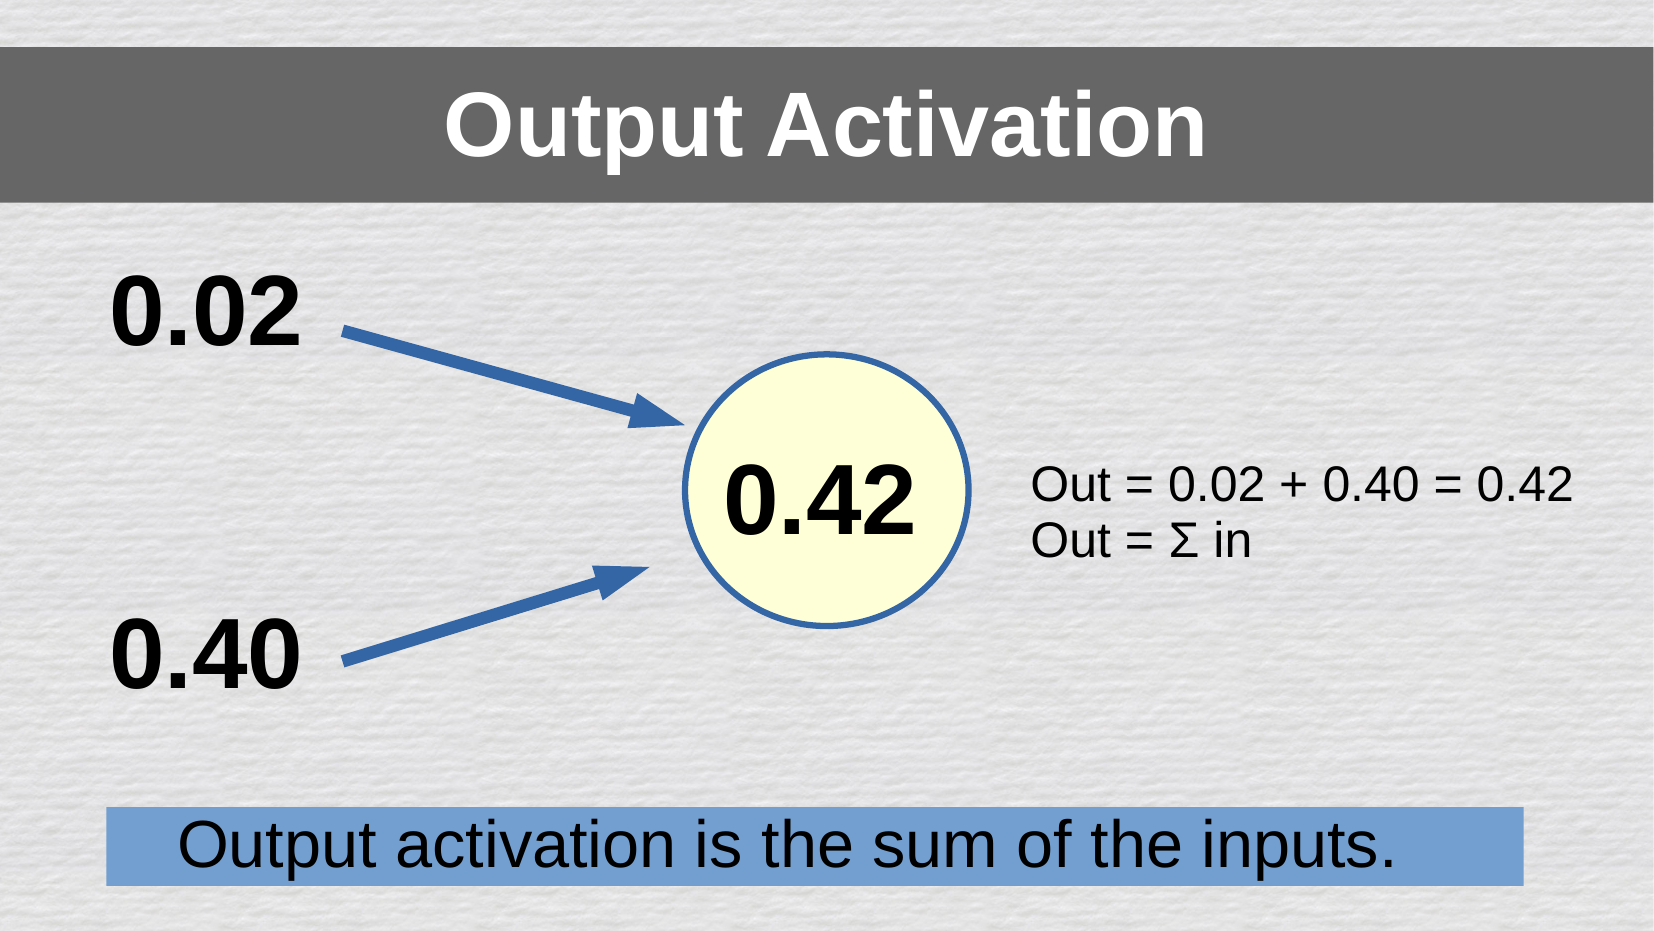

# Output Activation
0.02
0.42
Out = 0.02 + 0.40 = 0.42
Out = Σ in
0.40
Output activation is the sum of the inputs.